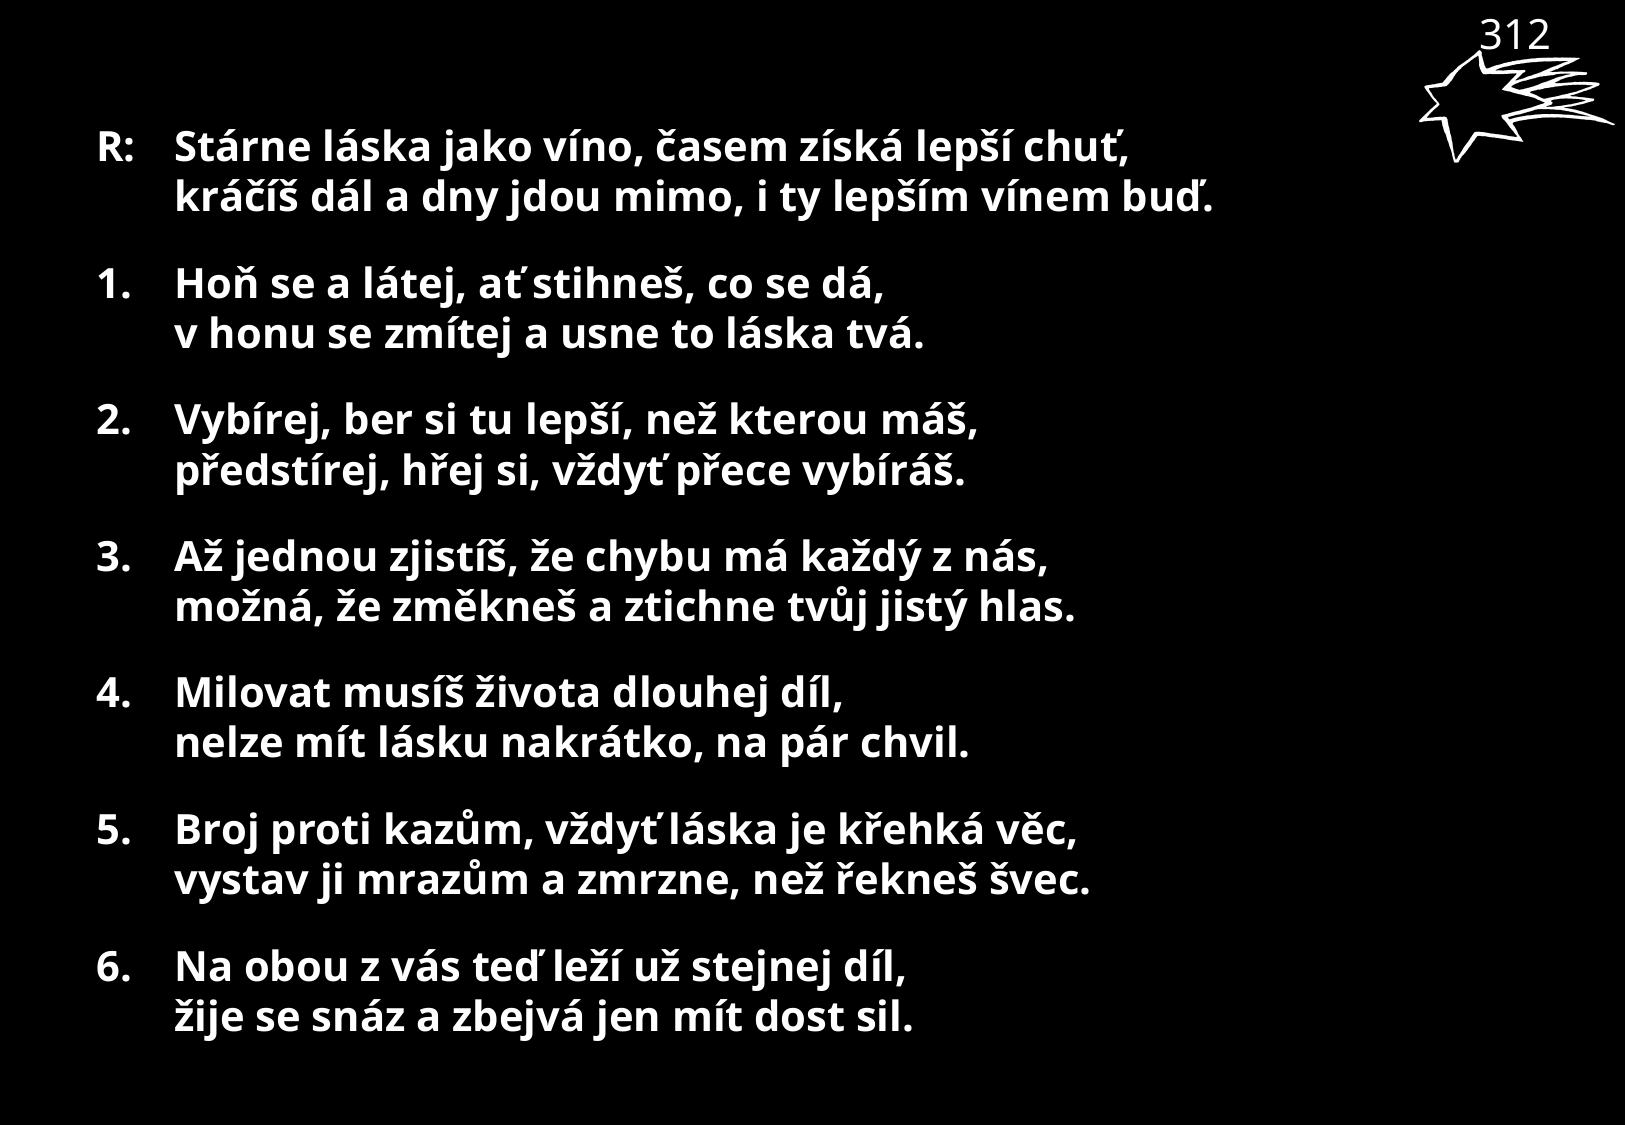

312
# R: 	Stárne láska jako víno, časem získá lepší chuť, kráčíš dál a dny jdou mimo, i ty lepším vínem buď.
1. 	Hoň se a látej, ať stihneš, co se dá,
v honu se zmítej a usne to láska tvá.
2.	Vybírej, ber si tu lepší, než kterou máš,
předstírej, hřej si, vždyť přece vybíráš.
3.	Až jednou zjistíš, že chybu má každý z nás,
možná, že změkneš a ztichne tvůj jistý hlas.
4.	Milovat musíš života dlouhej díl,
nelze mít lásku nakrátko, na pár chvil.
5.	Broj proti kazům, vždyť láska je křehká věc,
vystav ji mrazům a zmrzne, než řekneš švec.
6.	Na obou z vás teď leží už stejnej díl,
žije se snáz a zbejvá jen mít dost sil.